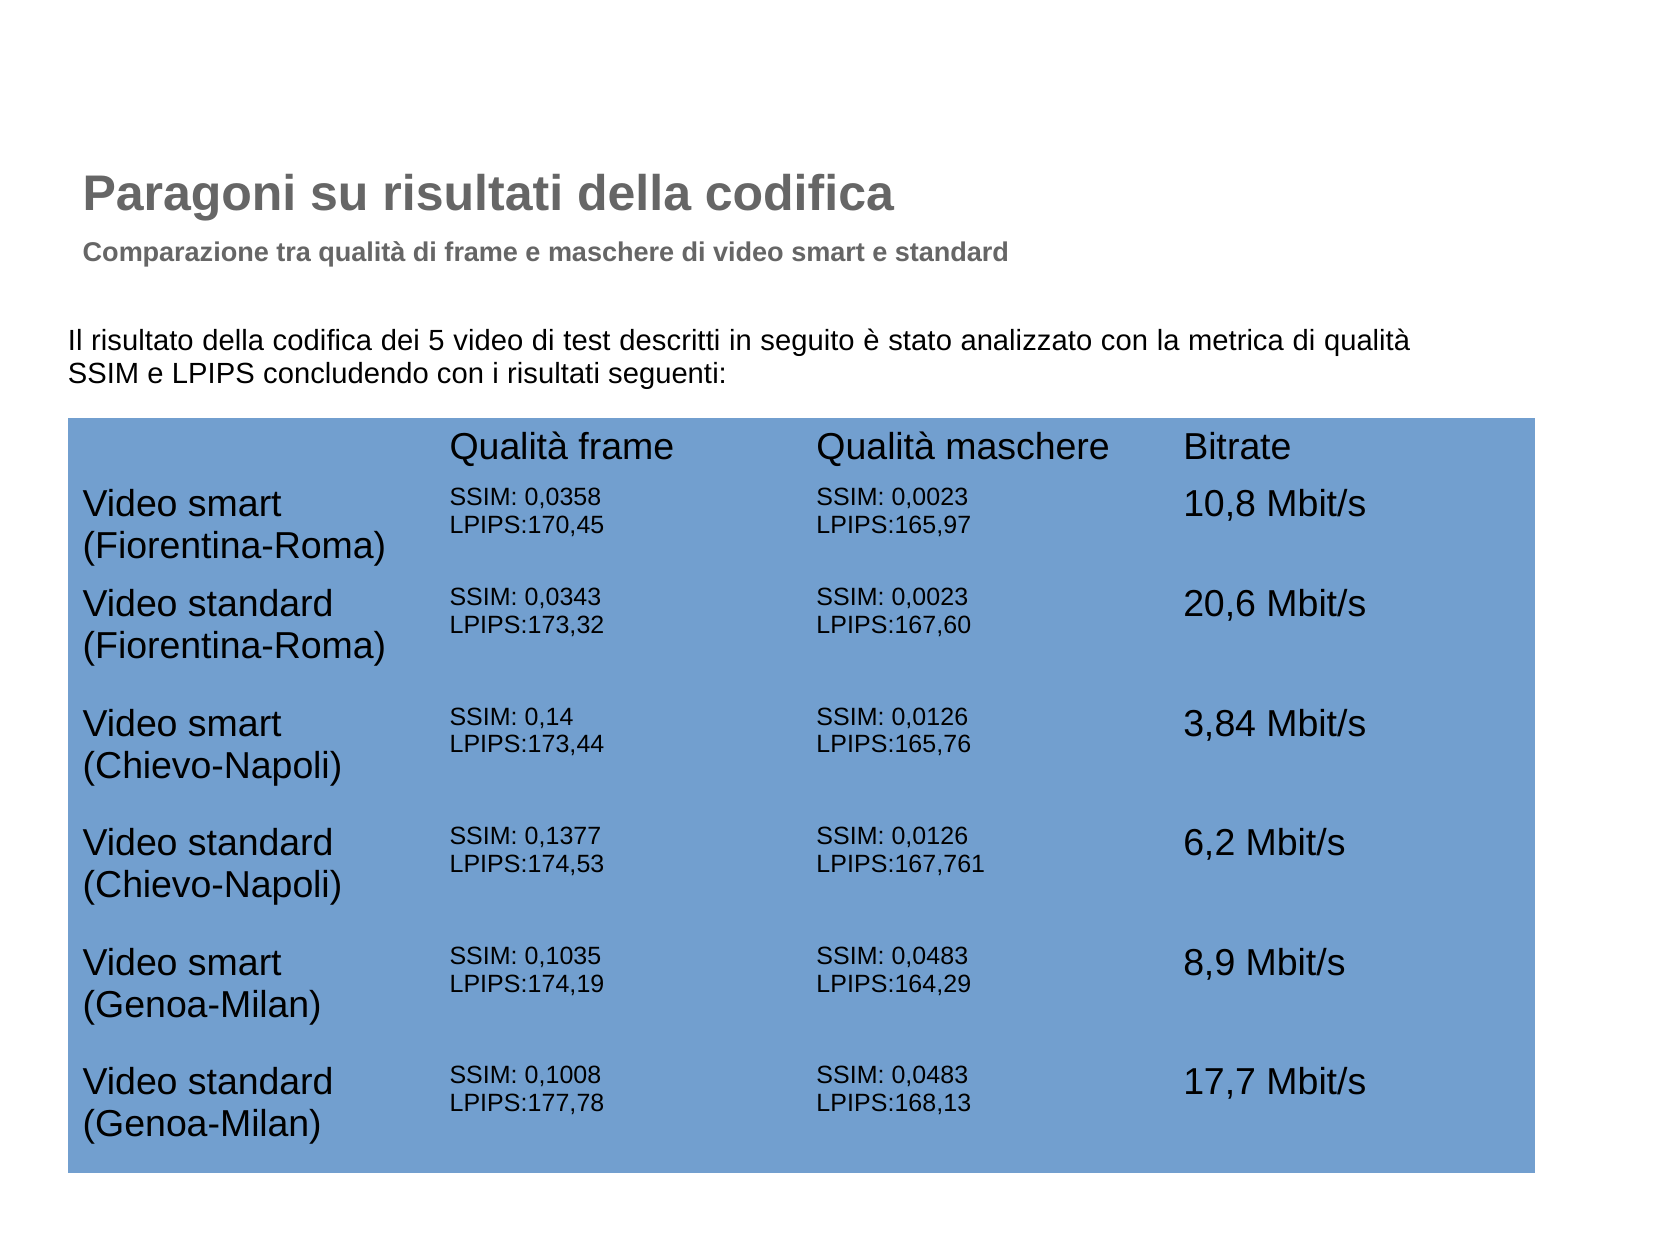

Codifica video semantica Codec H.265 esteso basato su RoI
Pistoia, 4/08/2020
Paragoni su risultati della codifica
Comparazione tra qualità di frame e maschere di video smart e standard
Il risultato della codifica dei 5 video di test descritti in seguito è stato analizzato con la metrica di qualità SSIM e LPIPS concludendo con i risultati seguenti:
| | Qualità frame | Qualità maschere | Bitrate |
| --- | --- | --- | --- |
| Video smart (Fiorentina-Roma) | SSIM: 0,0358 LPIPS:170,45 | SSIM: 0,0023 LPIPS:165,97 | 10,8 Mbit/s |
| Video standard (Fiorentina-Roma) | SSIM: 0,0343 LPIPS:173,32 | SSIM: 0,0023 LPIPS:167,60 | 20,6 Mbit/s |
| Video smart (Chievo-Napoli) | SSIM: 0,14 LPIPS:173,44 | SSIM: 0,0126 LPIPS:165,76 | 3,84 Mbit/s |
| Video standard (Chievo-Napoli) | SSIM: 0,1377 LPIPS:174,53 | SSIM: 0,0126 LPIPS:167,761 | 6,2 Mbit/s |
| Video smart (Genoa-Milan) | SSIM: 0,1035 LPIPS:174,19 | SSIM: 0,0483 LPIPS:164,29 | 8,9 Mbit/s |
| Video standard (Genoa-Milan) | SSIM: 0,1008 LPIPS:177,78 | SSIM: 0,0483 LPIPS:168,13 | 17,7 Mbit/s |
17